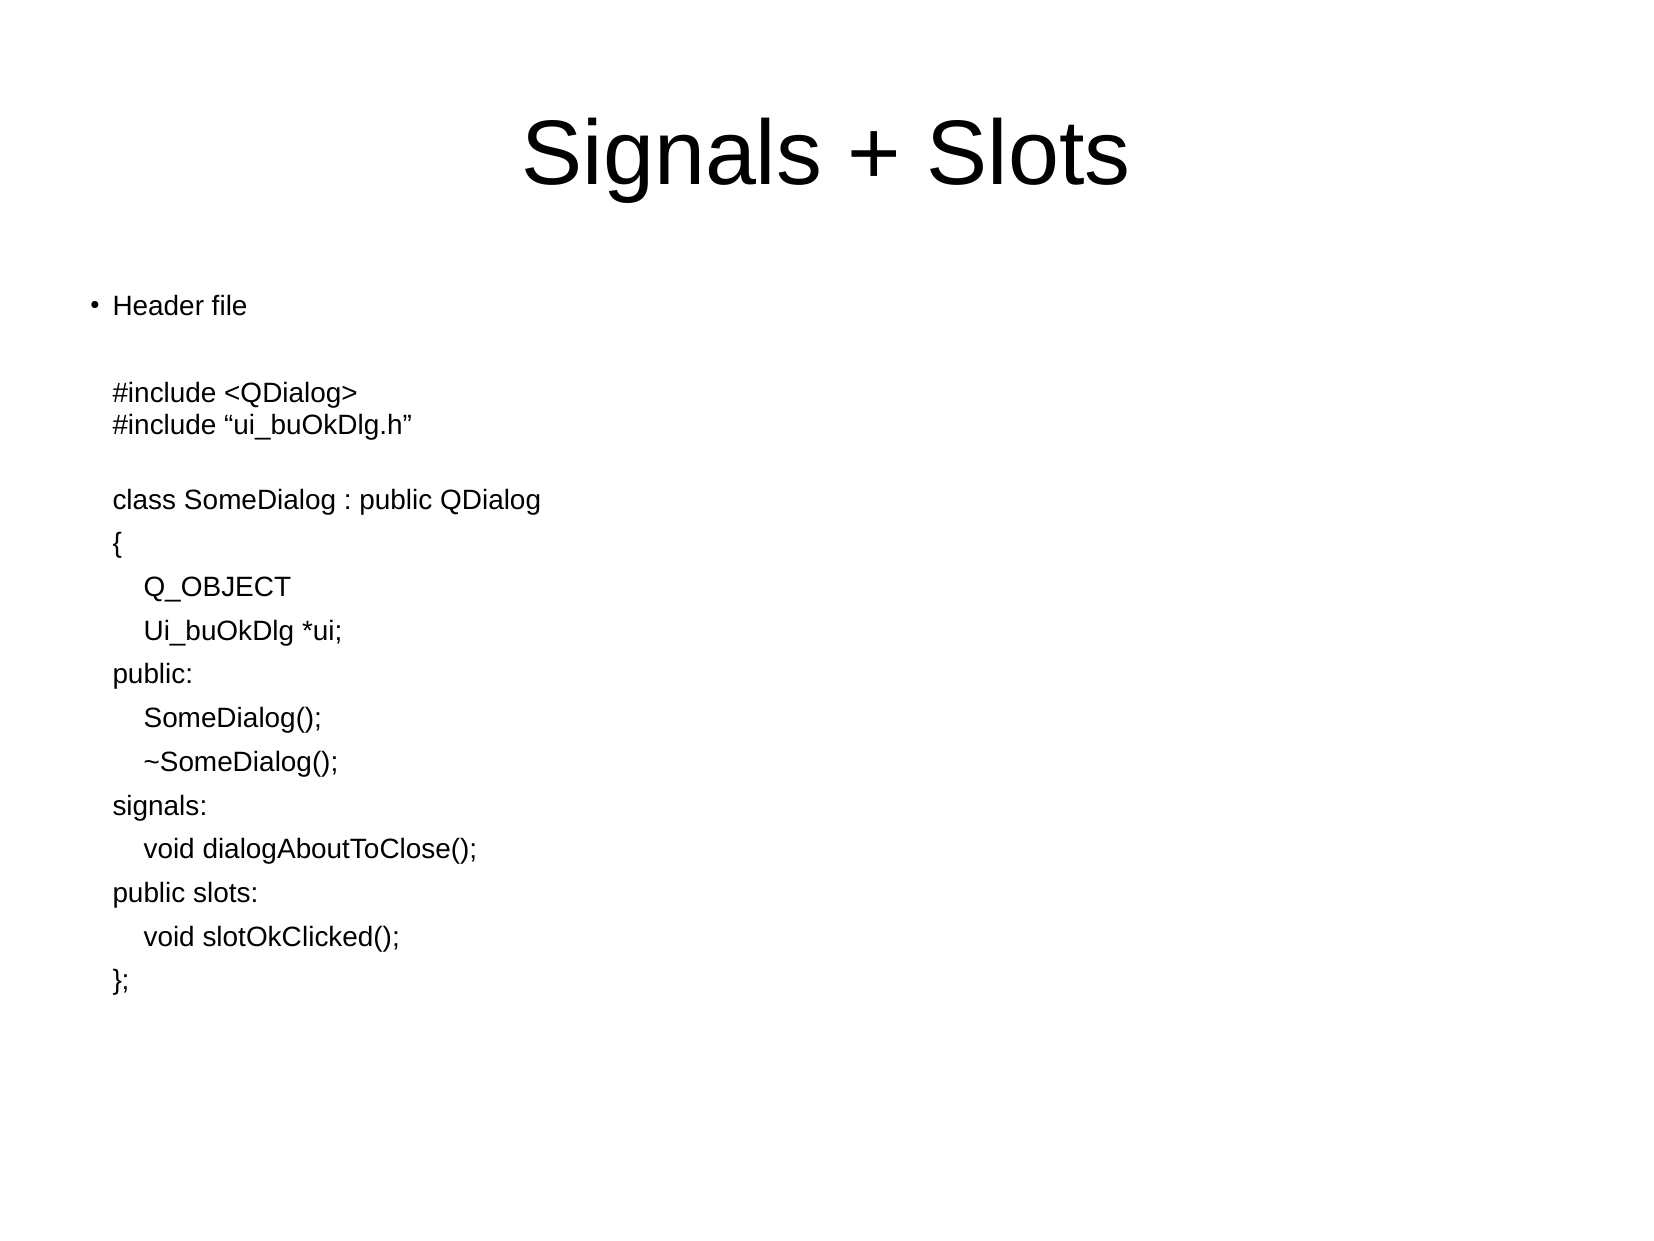

# Signals + Slots
Header file
#include <QDialog>
#include “ui_buOkDlg.h”
class SomeDialog : public QDialog
{
 Q_OBJECT
 Ui_buOkDlg *ui;
public:
 SomeDialog();
 ~SomeDialog();
signals:
 void dialogAboutToClose();
public slots:
 void slotOkClicked();
};